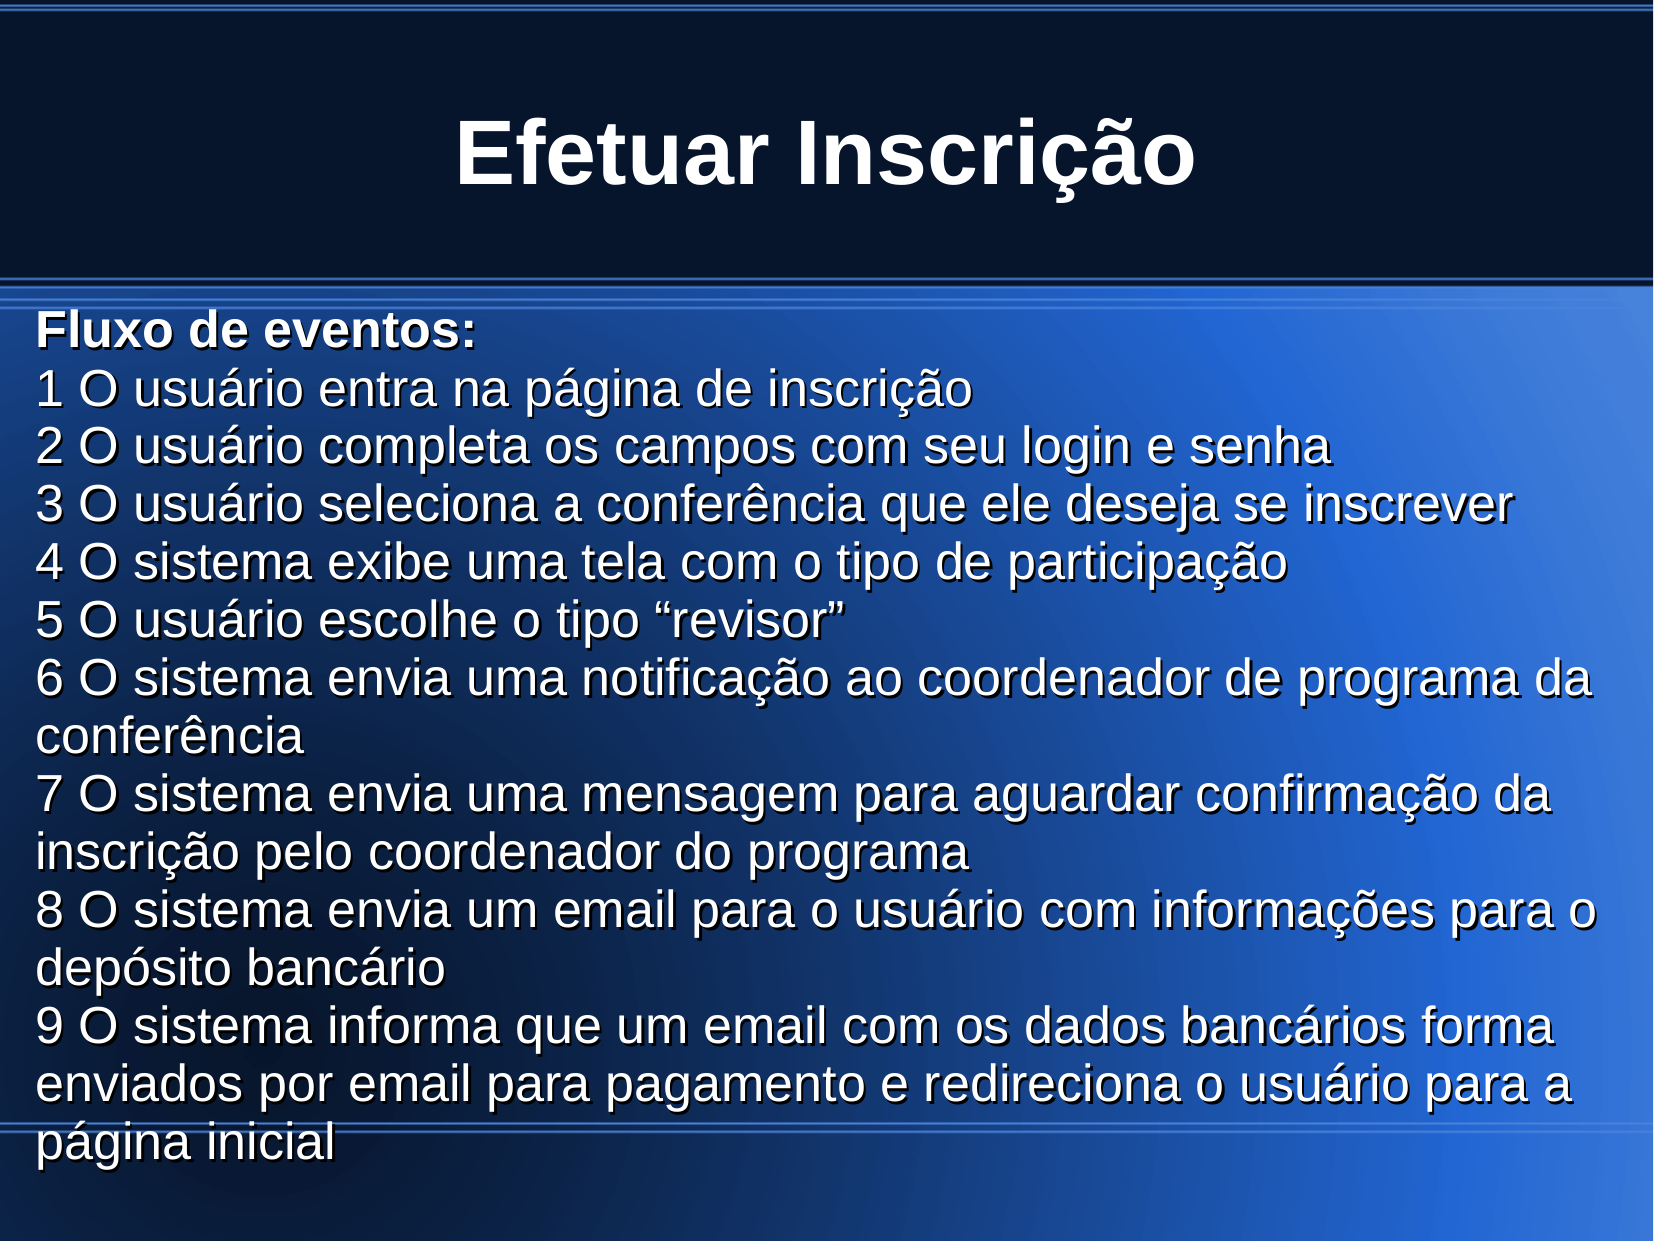

# Efetuar Inscrição
Fluxo de eventos:
1 O usuário entra na página de inscrição
2 O usuário completa os campos com seu login e senha
3 O usuário seleciona a conferência que ele deseja se inscrever
4 O sistema exibe uma tela com o tipo de participação
5 O usuário escolhe o tipo “revisor”
6 O sistema envia uma notificação ao coordenador de programa da conferência
7 O sistema envia uma mensagem para aguardar confirmação da inscrição pelo coordenador do programa
8 O sistema envia um email para o usuário com informações para o depósito bancário
9 O sistema informa que um email com os dados bancários forma enviados por email para pagamento e redireciona o usuário para a página inicial